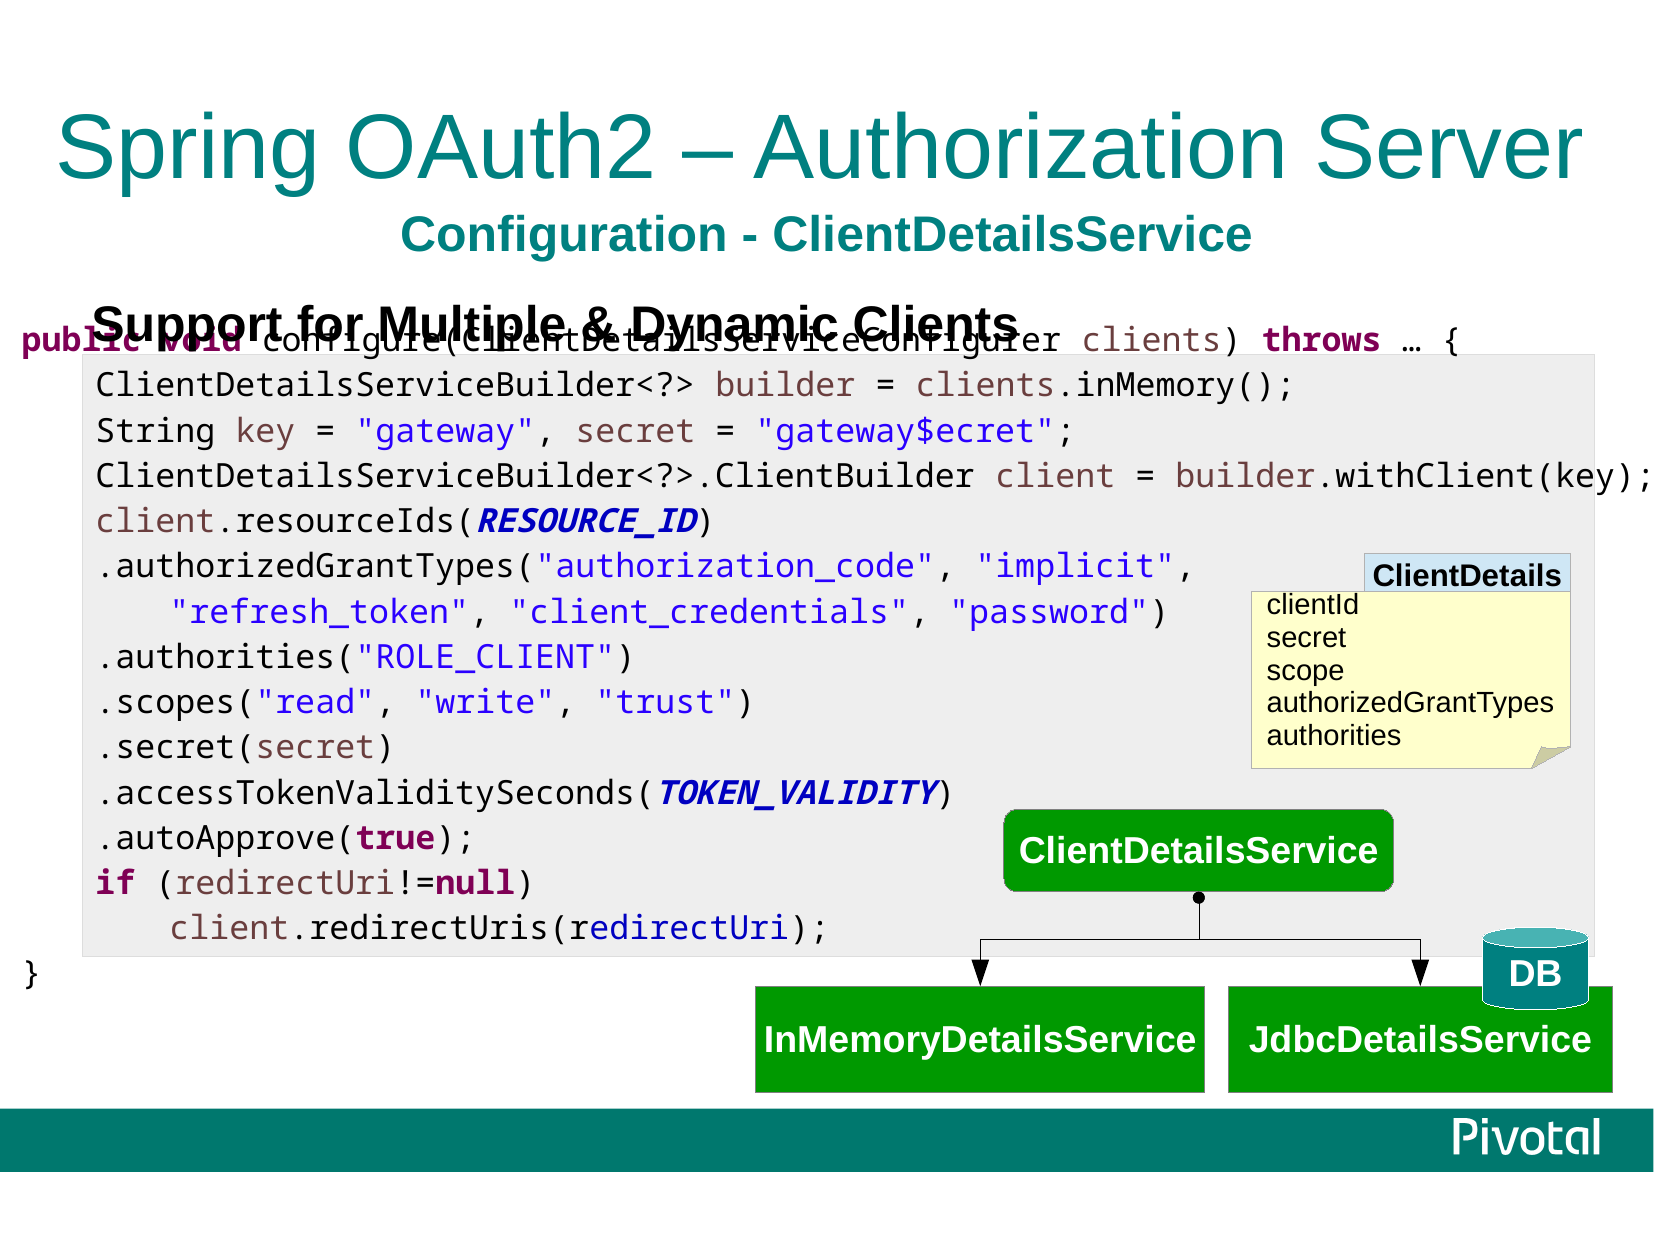

# Spring OAuth2 – Authorization Server
Configuration - ClientDetailsService
Support for Multiple & Dynamic Clients
public void configure(ClientDetailsServiceConfigurer clients) throws … {
	ClientDetailsServiceBuilder<?> builder = clients.inMemory();
	String key = "gateway", secret = "gateway$ecret";
	ClientDetailsServiceBuilder<?>.ClientBuilder client = builder.withClient(key);
	client.resourceIds(RESOURCE_ID)
	.authorizedGrantTypes("authorization_code", "implicit",
		"refresh_token", "client_credentials", "password")
	.authorities("ROLE_CLIENT")
	.scopes("read", "write", "trust")
	.secret(secret)
	.accessTokenValiditySeconds(TOKEN_VALIDITY)
	.autoApprove(true);
	if (redirectUri!=null)
		client.redirectUris(redirectUri);
}
ClientDetails
clientId
secret
scope
authorizedGrantTypes
authorities
ClientDetailsService
DB
InMemoryDetailsService
JdbcDetailsService